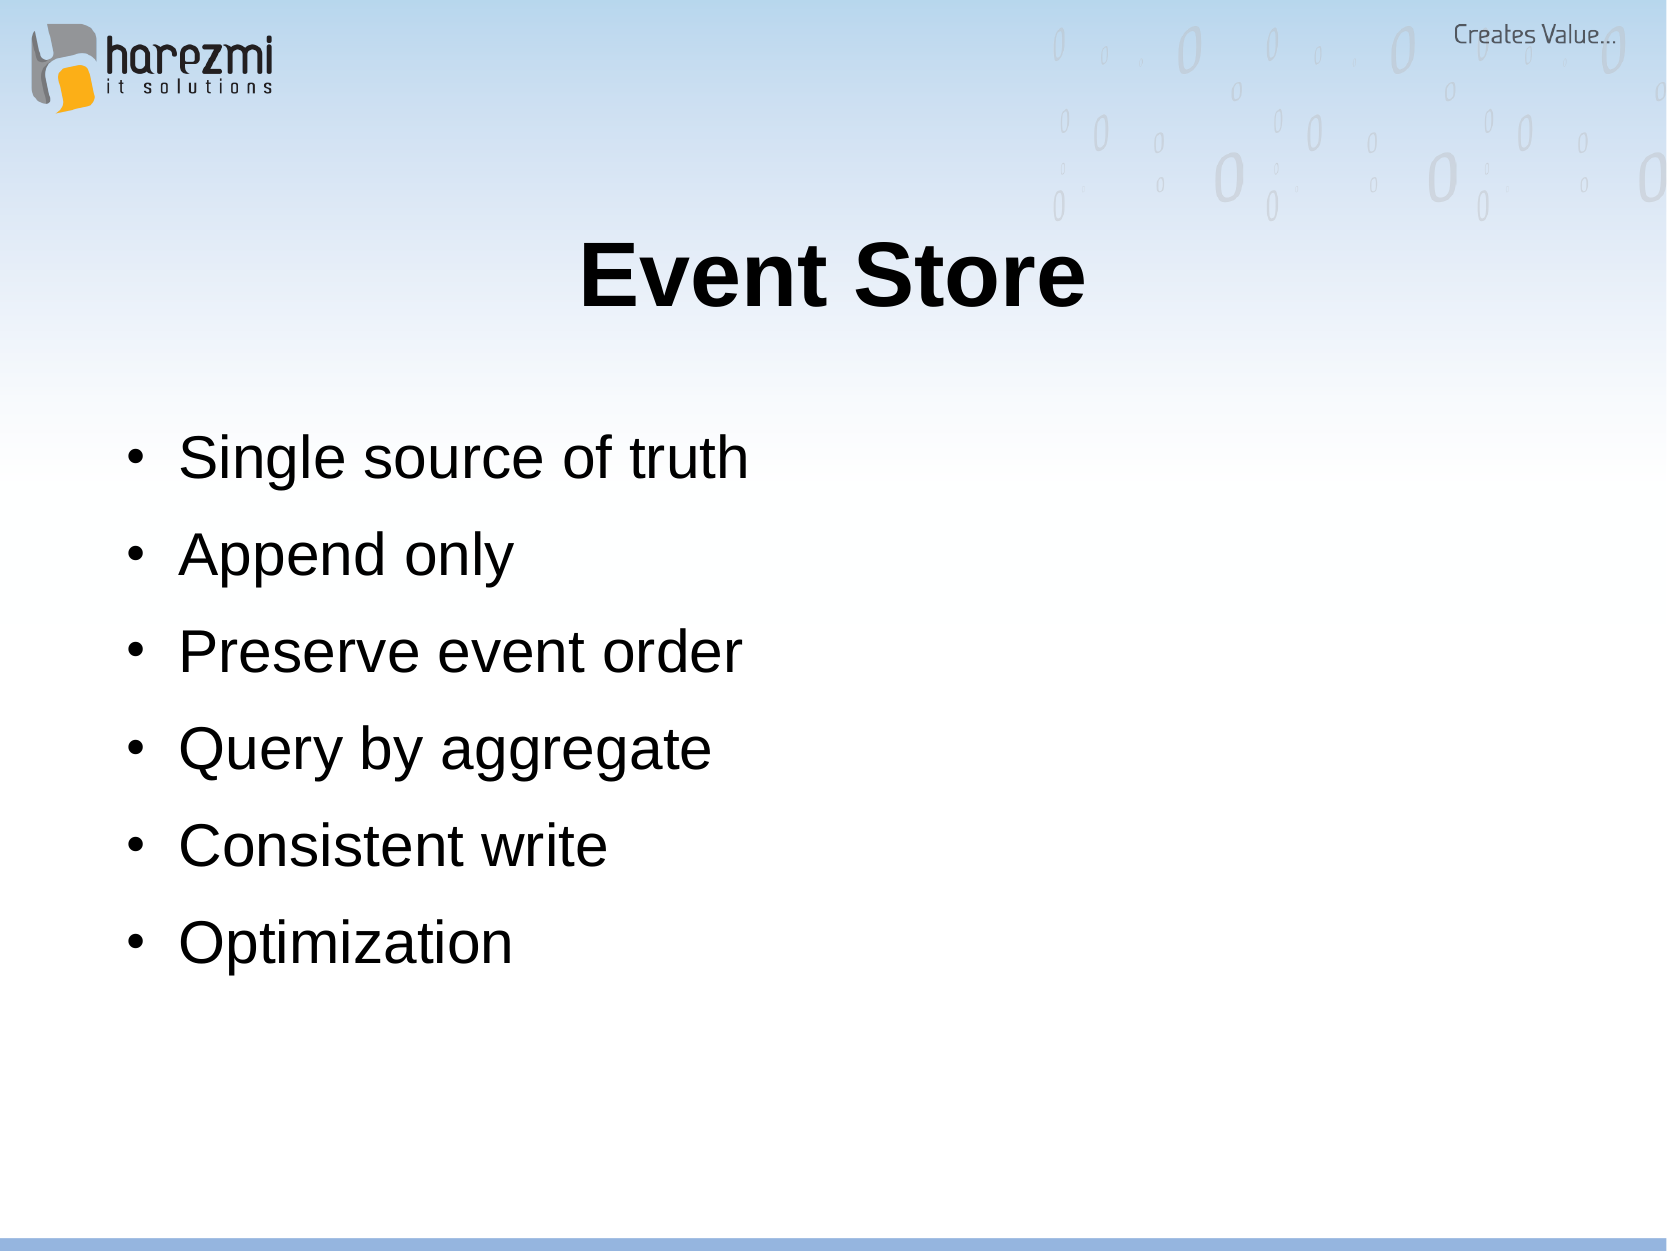

Event Store
Single source of truth
Append only
Preserve event order
Query by aggregate
Consistent write
Optimization